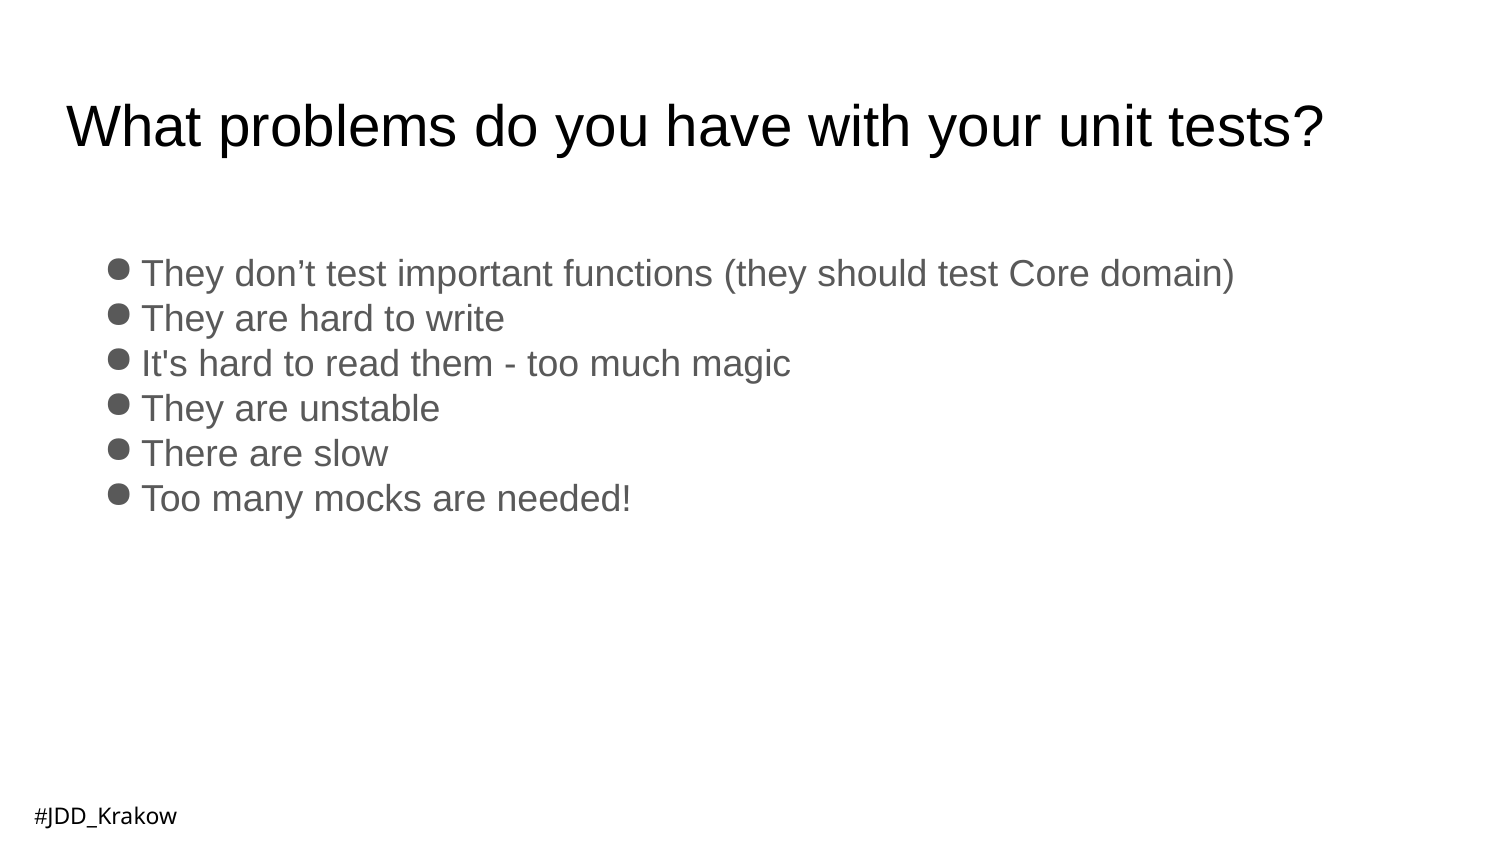

What problems do you have with your unit tests?
# They don’t test important functions (they should test Core domain)
They are hard to write
It's hard to read them - too much magic
They are unstable
There are slow
Too many mocks are needed!
 #JDD_Krakow